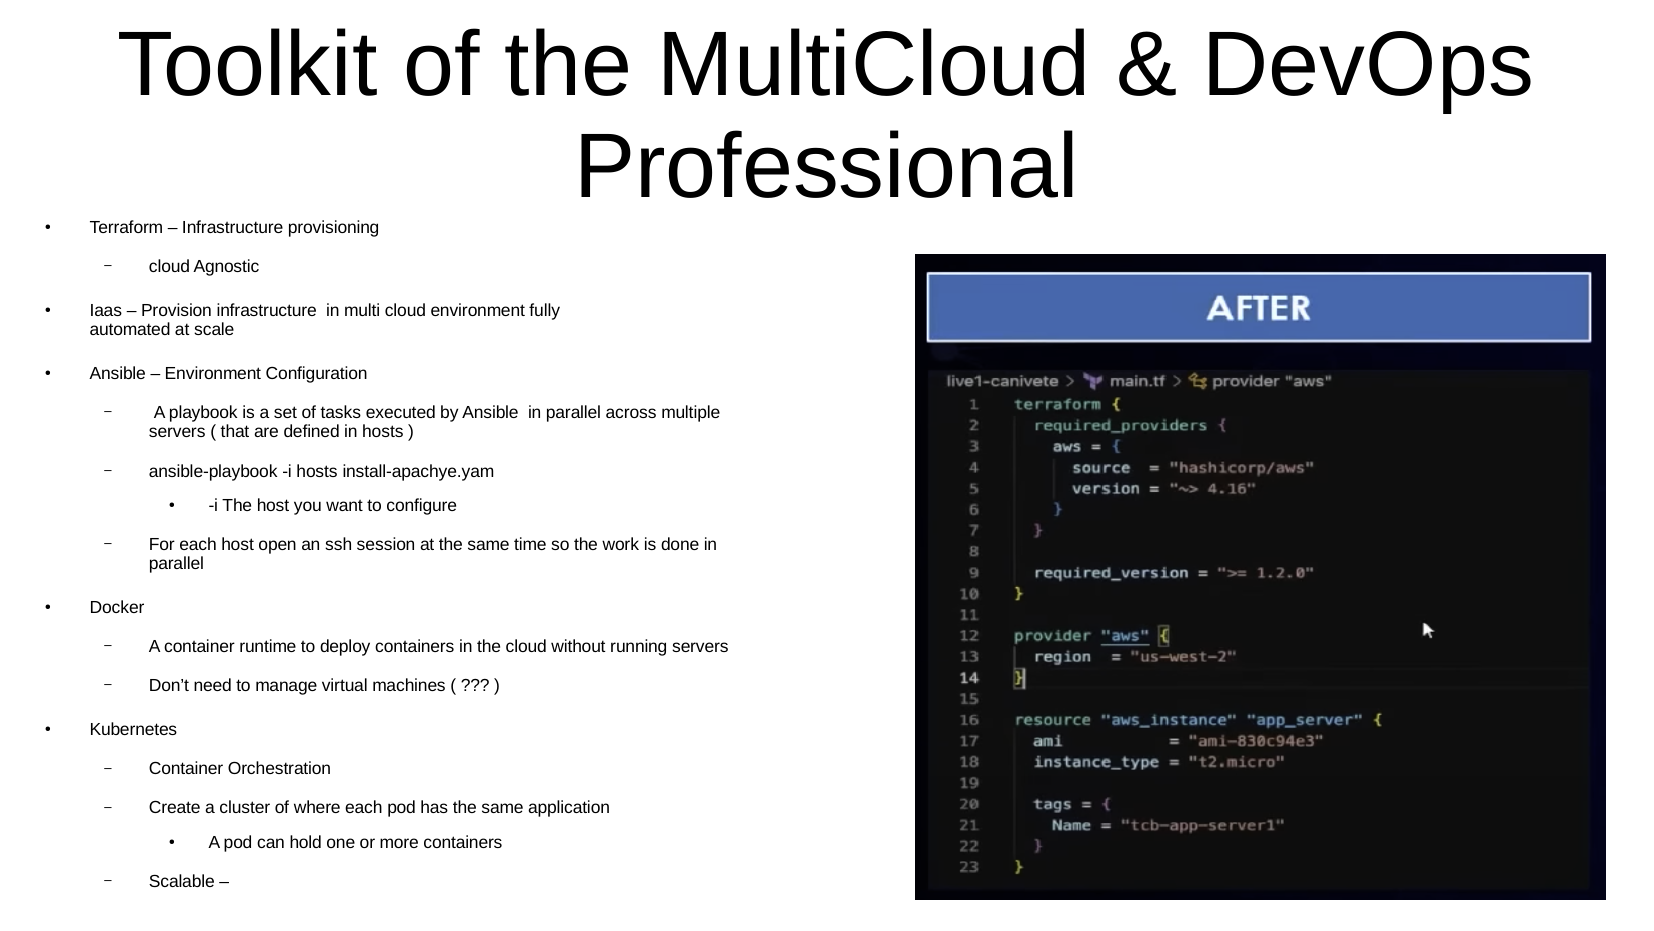

# Toolkit of the MultiCloud & DevOps Professional
Terraform – Infrastructure provisioning
cloud Agnostic
Iaas – Provision infrastructure in multi cloud environment fully
automated at scale
Ansible – Environment Configuration
 A playbook is a set of tasks executed by Ansible in parallel across multiple
servers ( that are defined in hosts )
ansible-playbook -i hosts install-apachye.yam
-i The host you want to configure
For each host open an ssh session at the same time so the work is done in
parallel
Docker
A container runtime to deploy containers in the cloud without running servers
Don’t need to manage virtual machines ( ??? )
Kubernetes
Container Orchestration
Create a cluster of where each pod has the same application
A pod can hold one or more containers
Scalable –